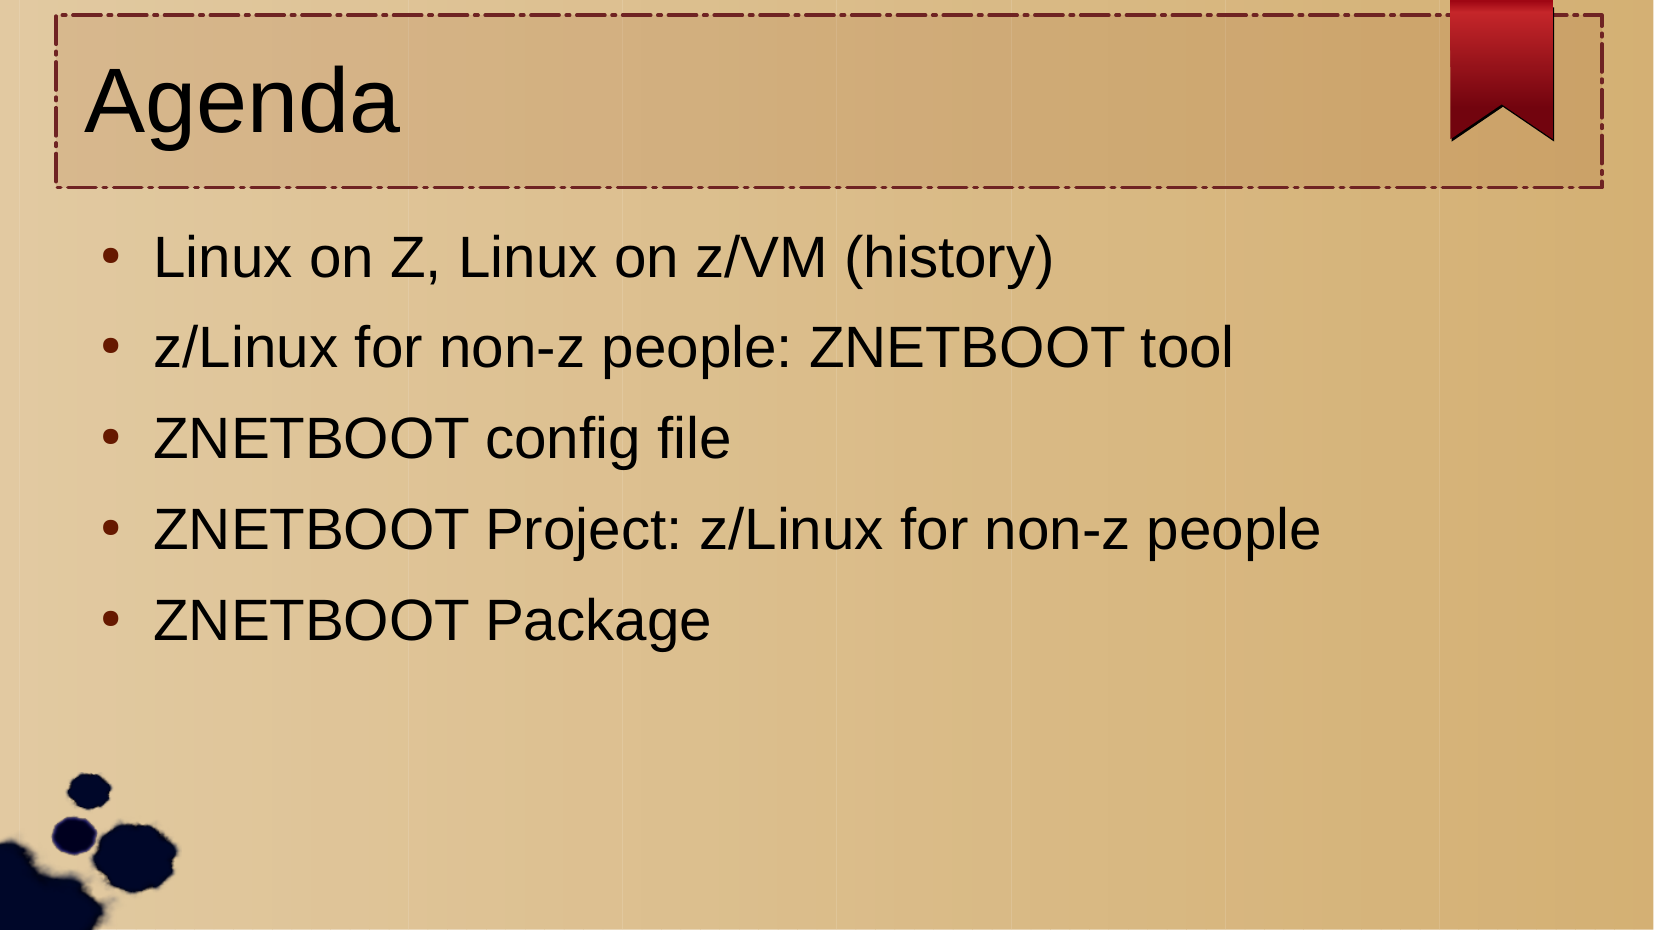

# Agenda
Linux on Z, Linux on z/VM (history)
z/Linux for non-z people: ZNETBOOT tool
ZNETBOOT config file
ZNETBOOT Project: z/Linux for non-z people
ZNETBOOT Package